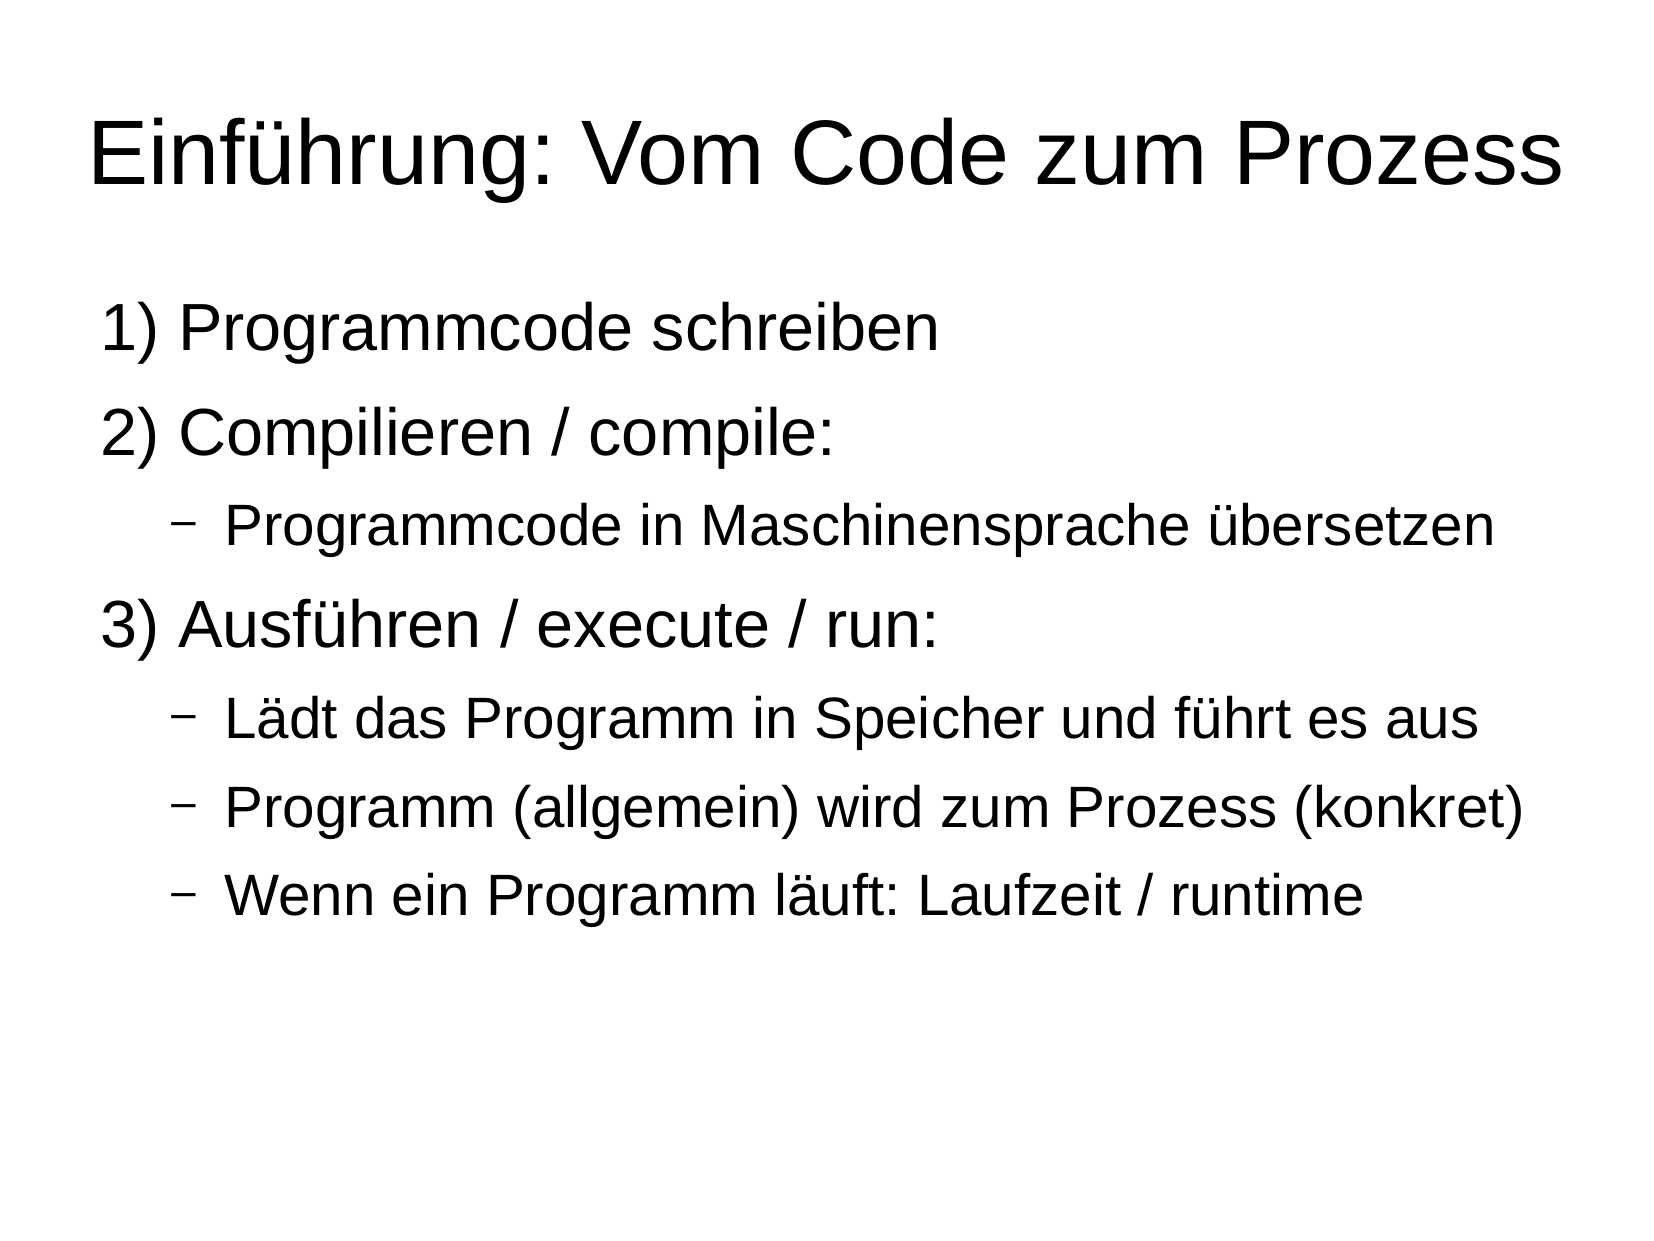

# Einführung: Vom Code zum Prozess
 Programmcode schreiben
 Compilieren / compile:
Programmcode in Maschinensprache übersetzen
 Ausführen / execute / run:
Lädt das Programm in Speicher und führt es aus
Programm (allgemein) wird zum Prozess (konkret)
Wenn ein Programm läuft: Laufzeit / runtime